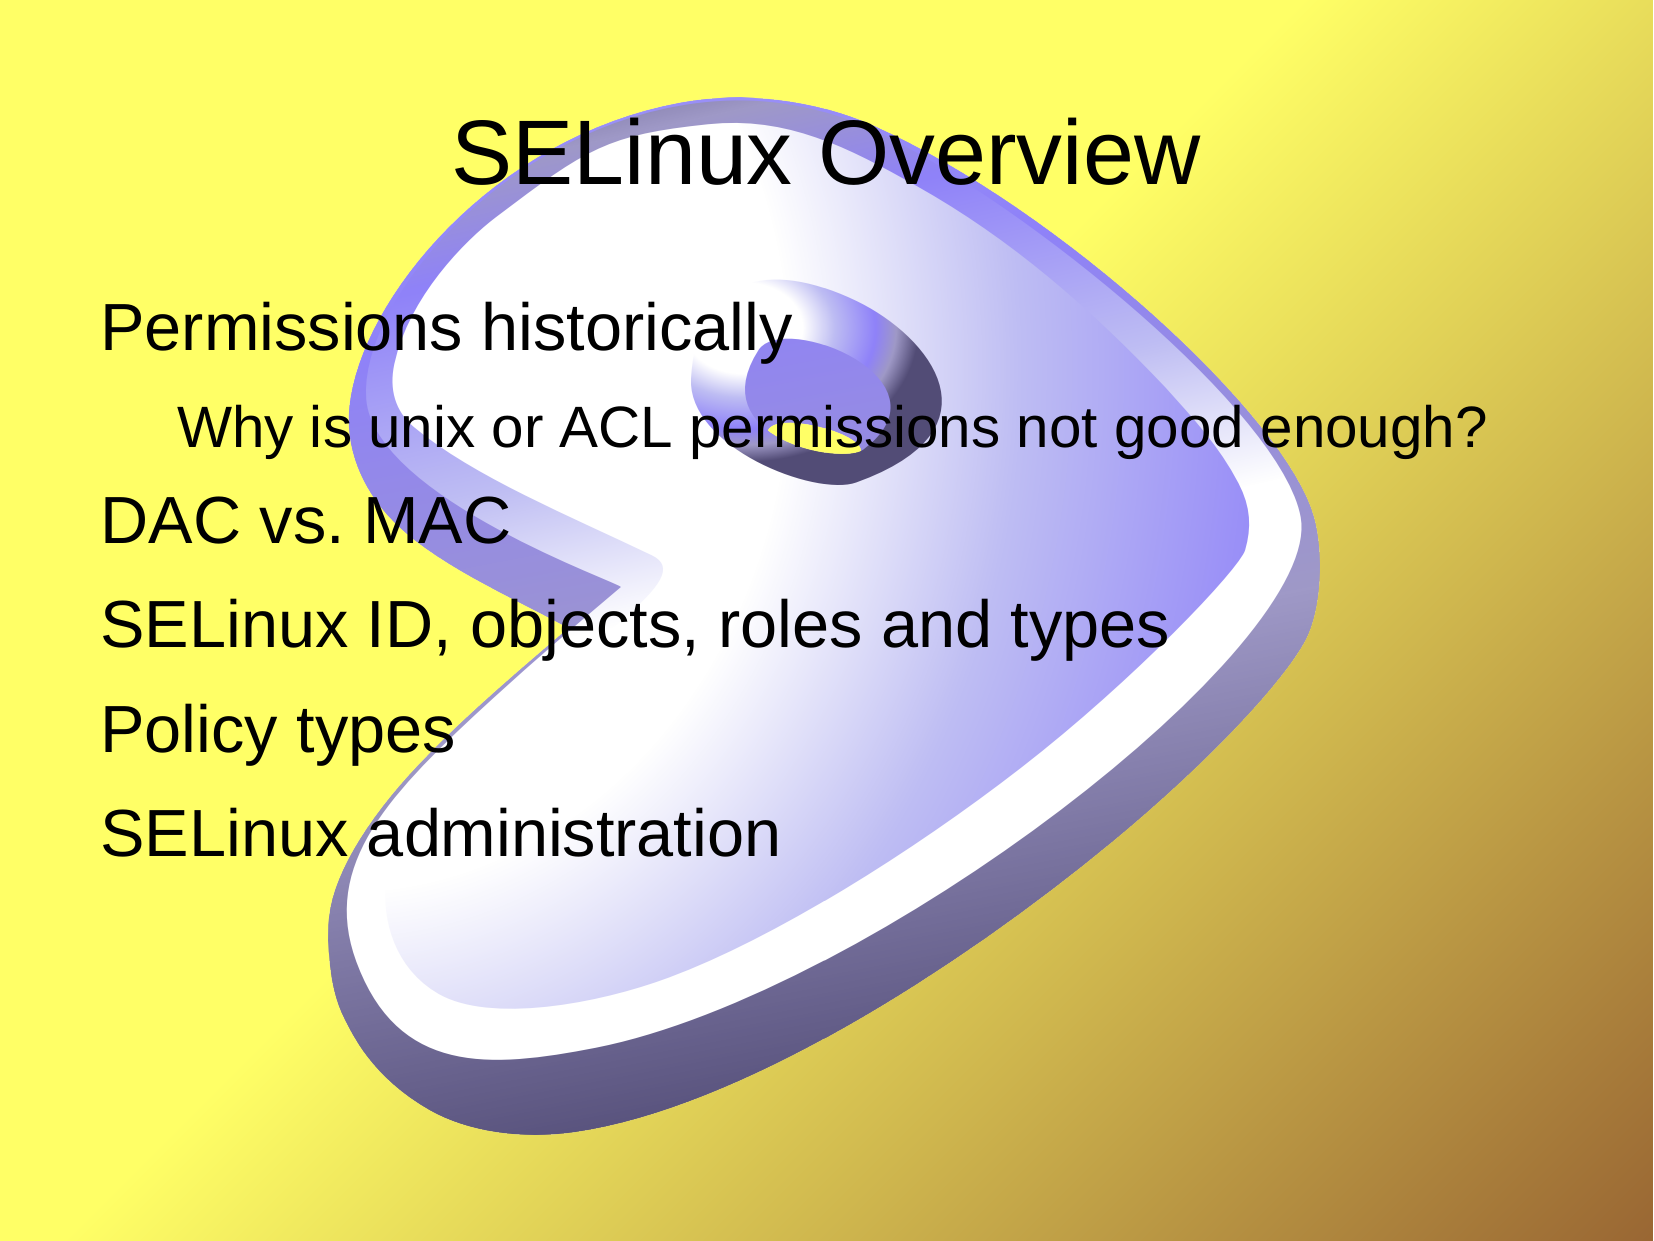

# SELinux Overview
Permissions historically
Why is unix or ACL permissions not good enough?
DAC vs. MAC
SELinux ID, objects, roles and types
Policy types
SELinux administration